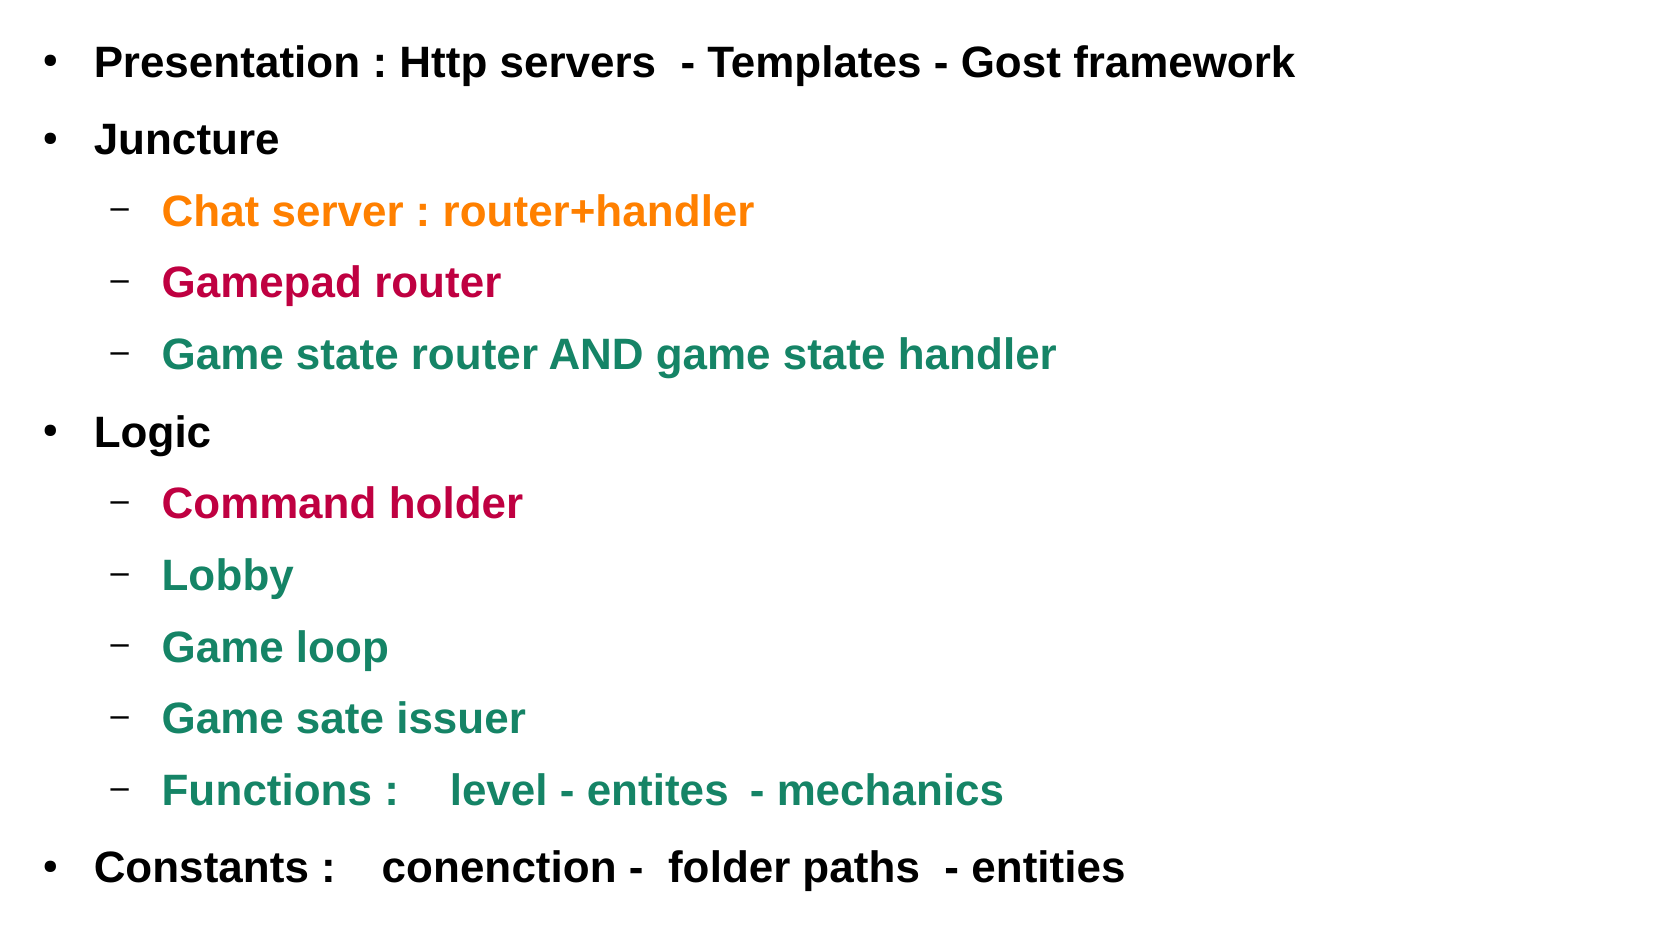

# Presentation : Http servers - Templates - Gost framework
Juncture
Chat server : router+handler
Gamepad router
Game state router AND game state handler
Logic
Command holder
Lobby
Game loop
Game sate issuer
Functions : 	level - entites	 - mechanics
Constants :	conenction - folder paths - entities